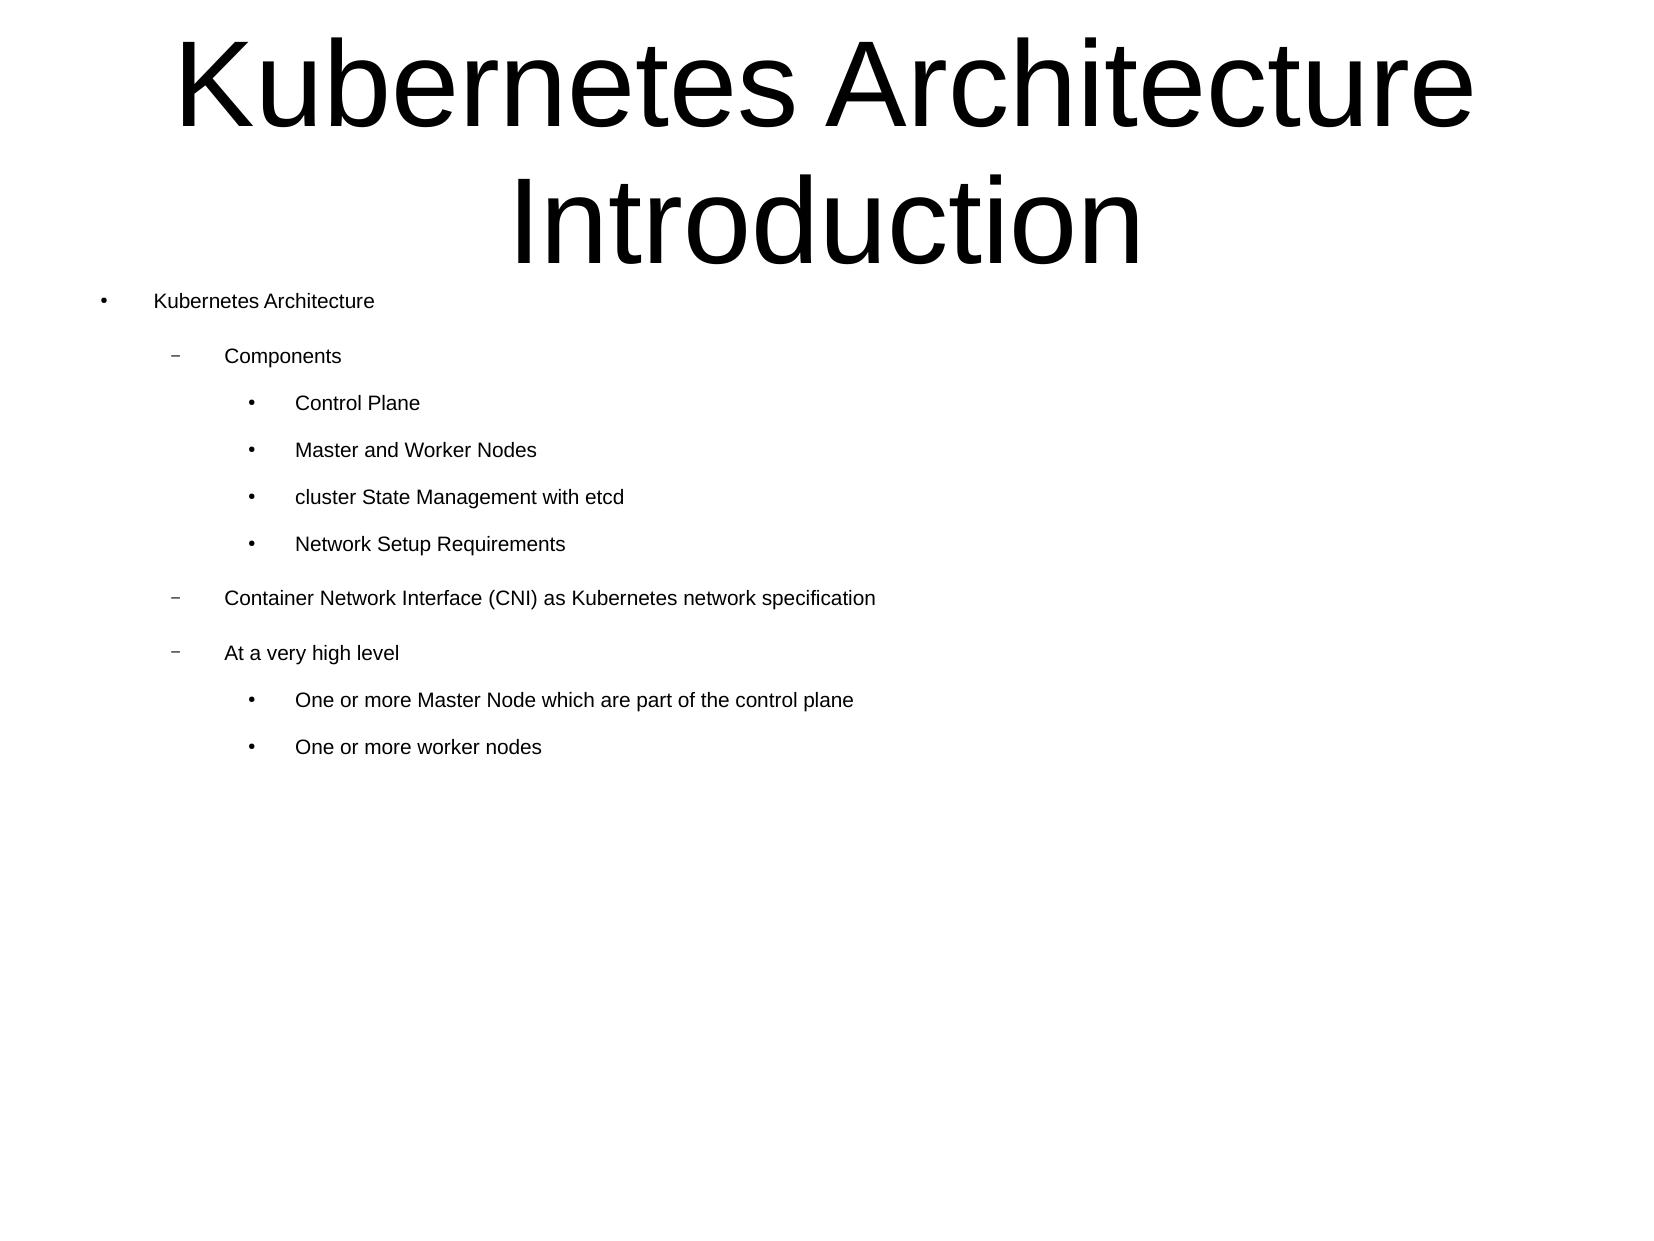

# Kubernetes Architecture Introduction
Kubernetes Architecture
Components
Control Plane
Master and Worker Nodes
cluster State Management with etcd
Network Setup Requirements
Container Network Interface (CNI) as Kubernetes network specification
At a very high level
One or more Master Node which are part of the control plane
One or more worker nodes